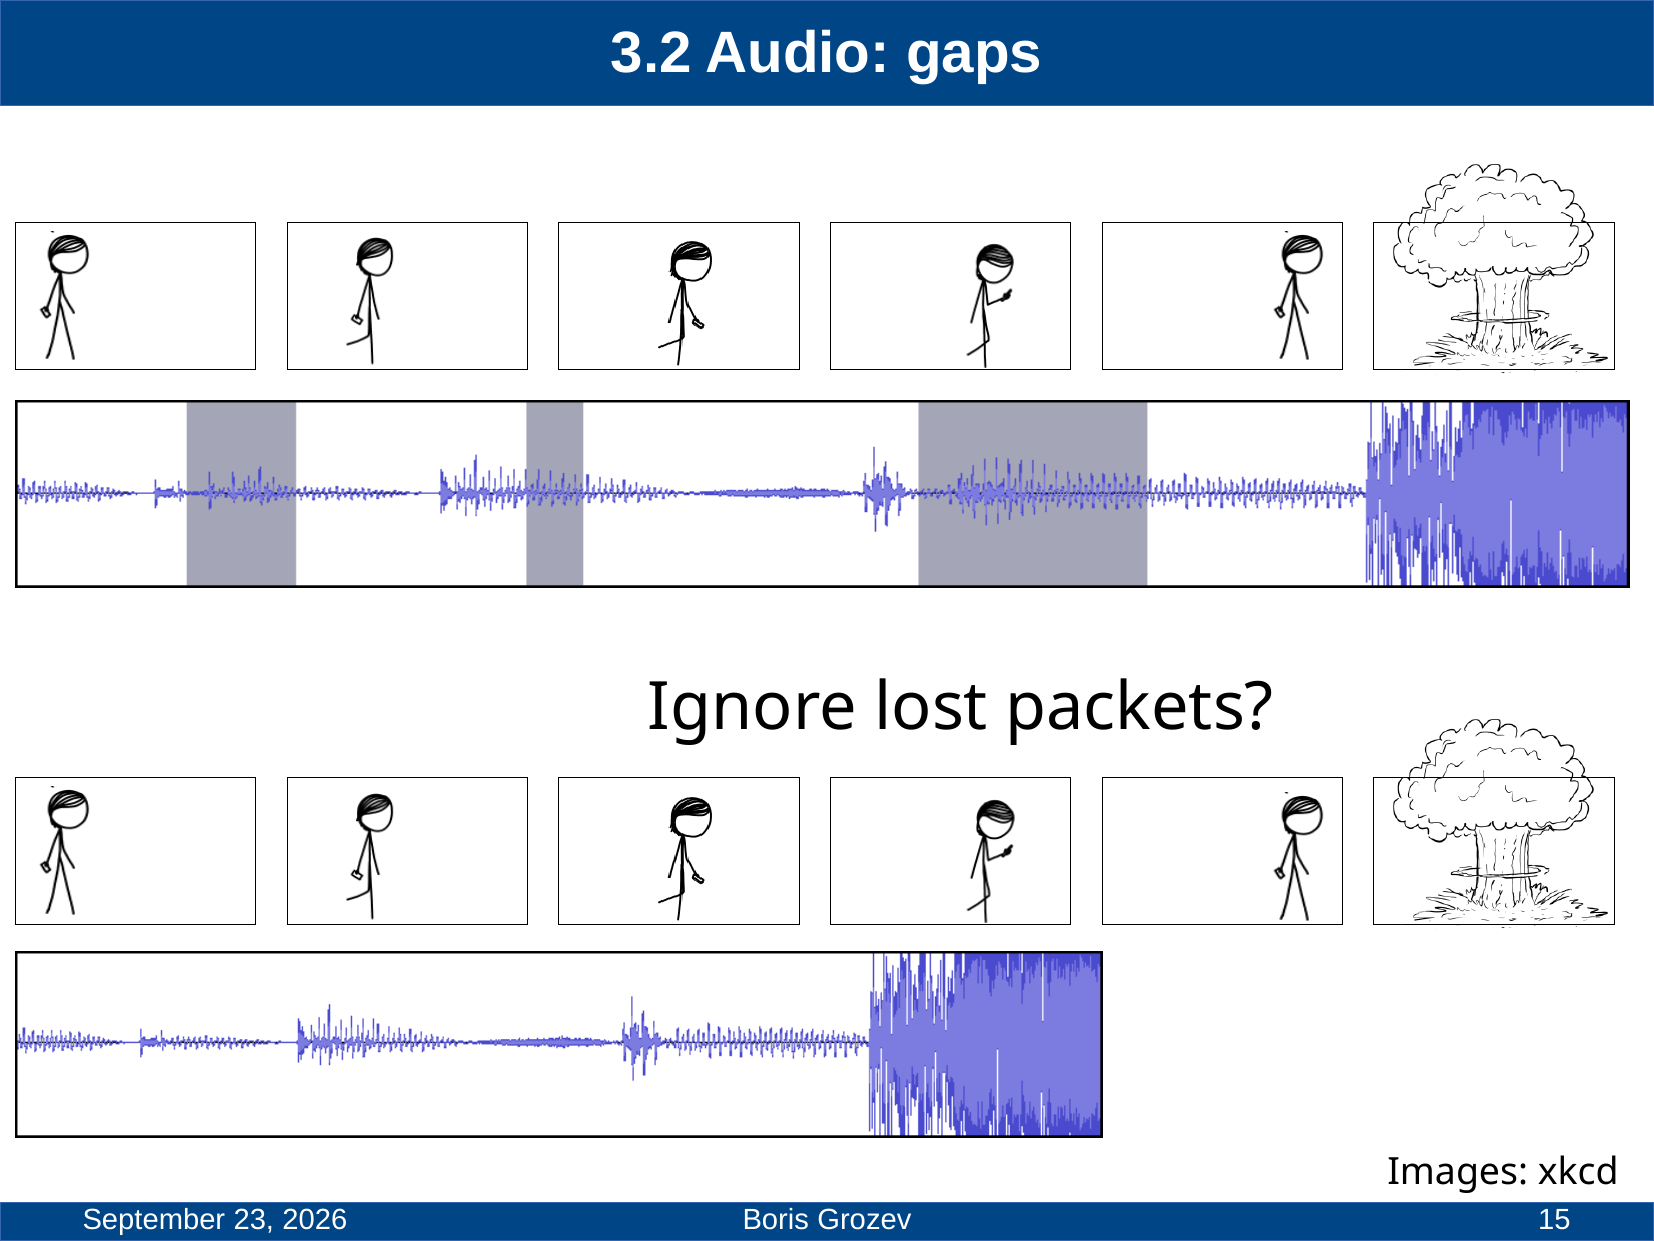

# 3.2 Audio: gaps
Ignore lost packets?
Images: xkcd
Boris Grozev
15